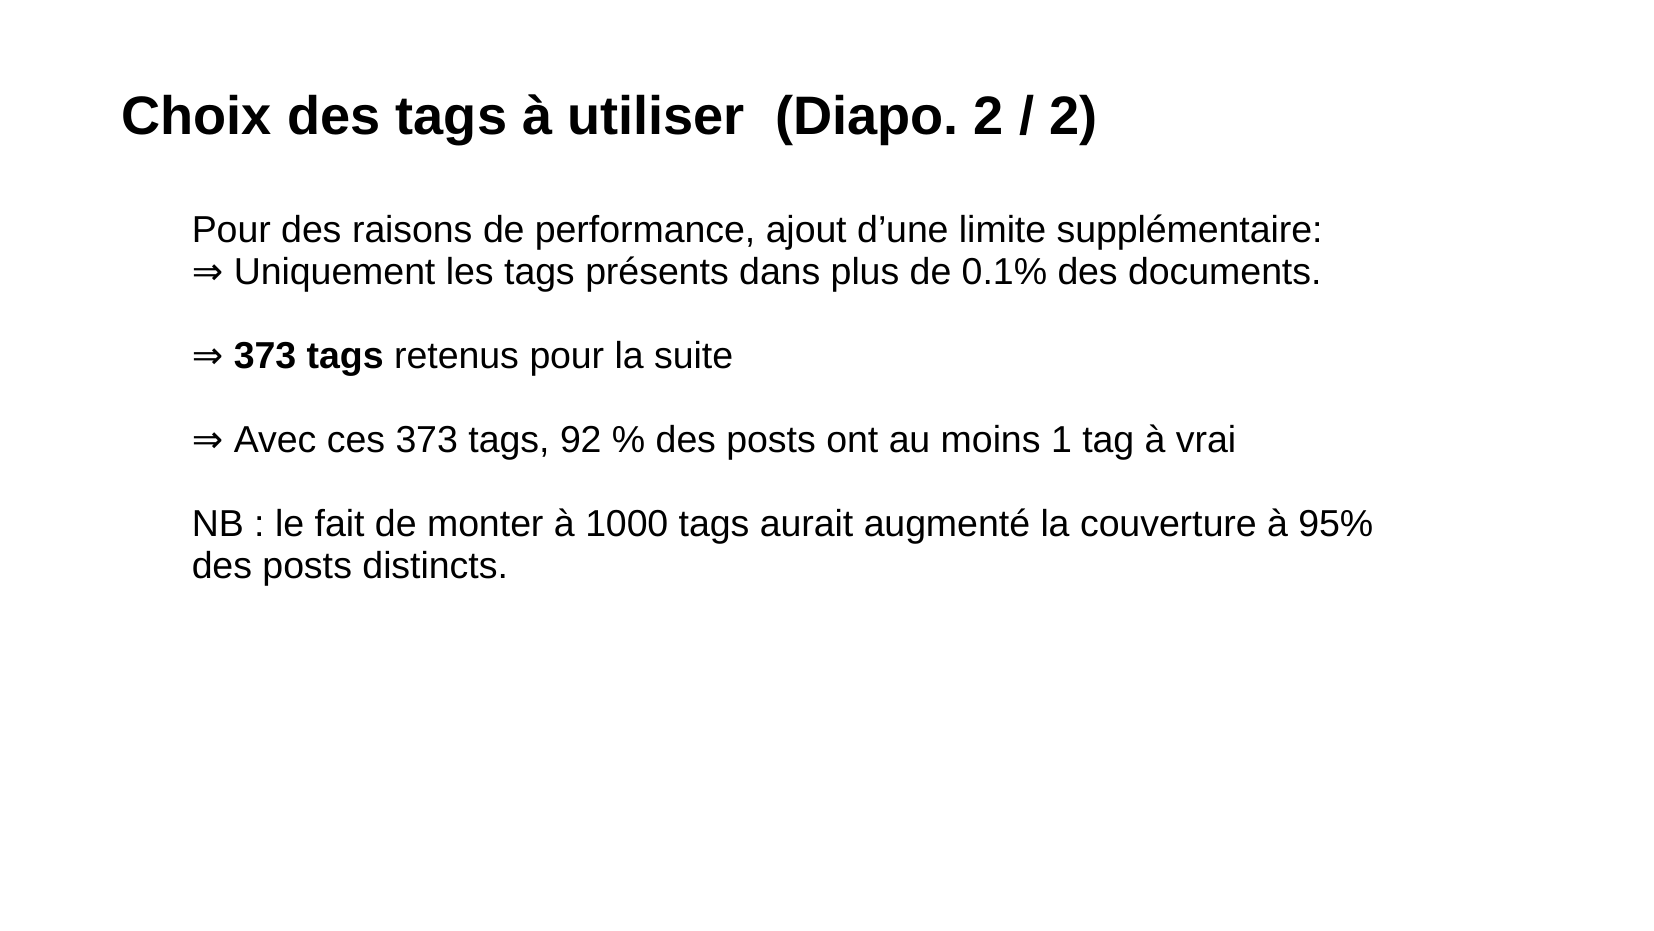

Choix des tags à utiliser (Diapo. 2 / 2)
Pour des raisons de performance, ajout d’une limite supplémentaire:
⇒ Uniquement les tags présents dans plus de 0.1% des documents.
⇒ 373 tags retenus pour la suite
⇒ Avec ces 373 tags, 92 % des posts ont au moins 1 tag à vrai
NB : le fait de monter à 1000 tags aurait augmenté la couverture à 95% des posts distincts.